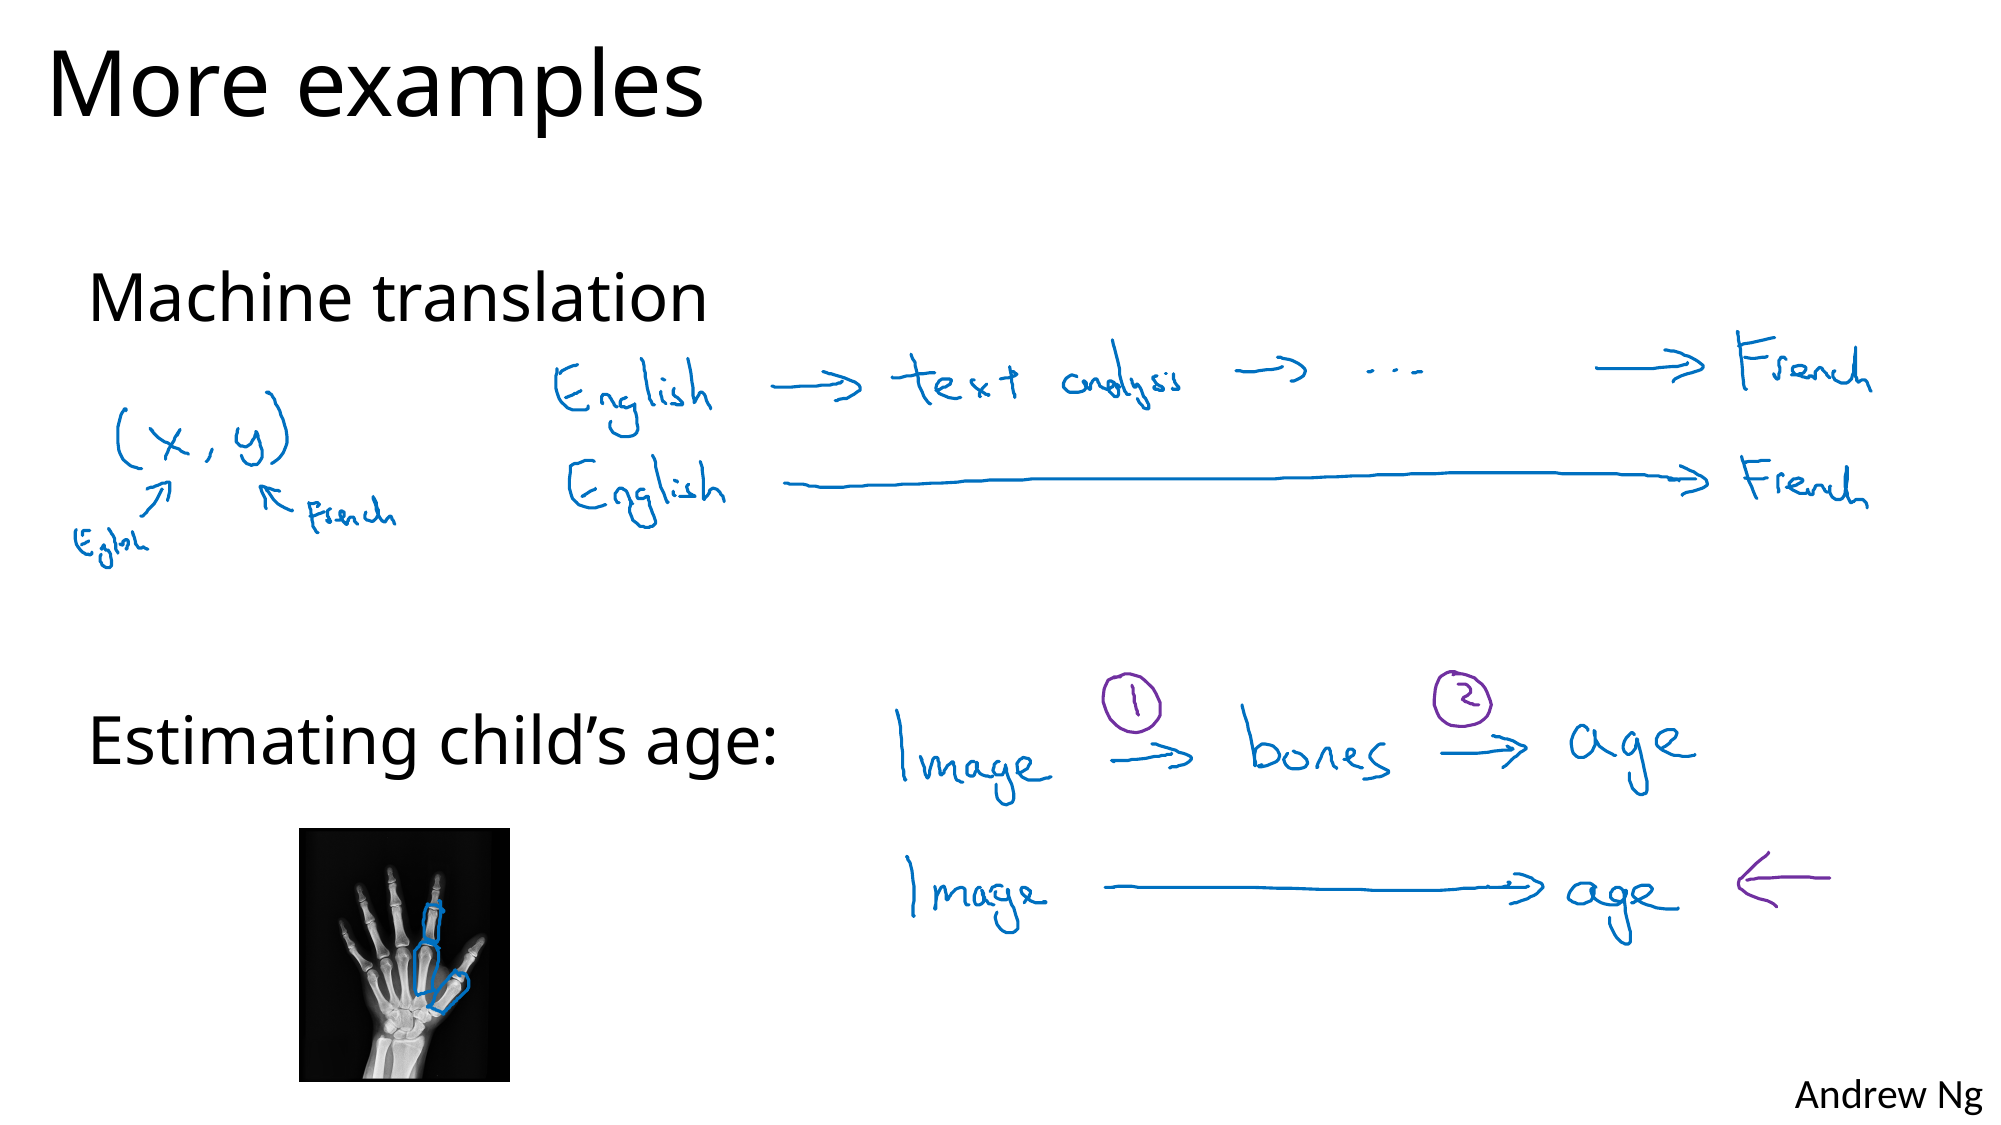

# More examples
Machine translation
Estimating child’s age: